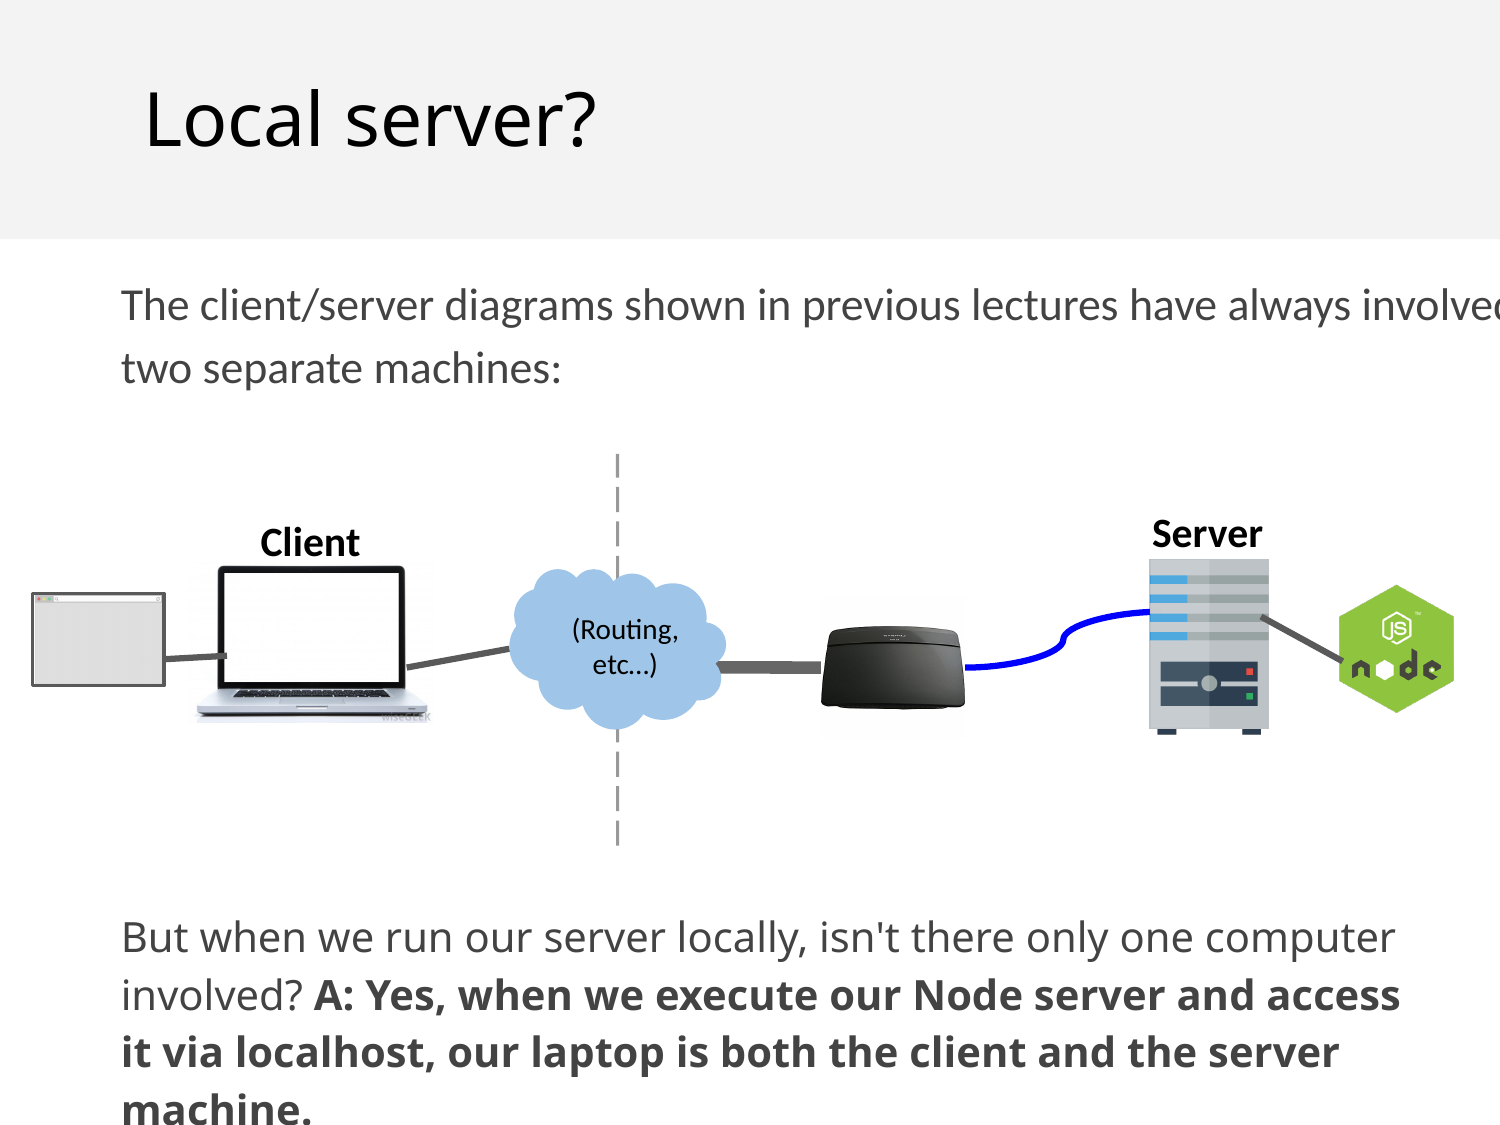

# Local server?
The client/server diagrams shown in previous lectures have always involved two separate machines:
Server
Client
(Routing, etc…)
But when we run our server locally, isn't there only one computer involved? A: Yes, when we execute our Node server and access it via localhost, our laptop is both the client and the server machine.